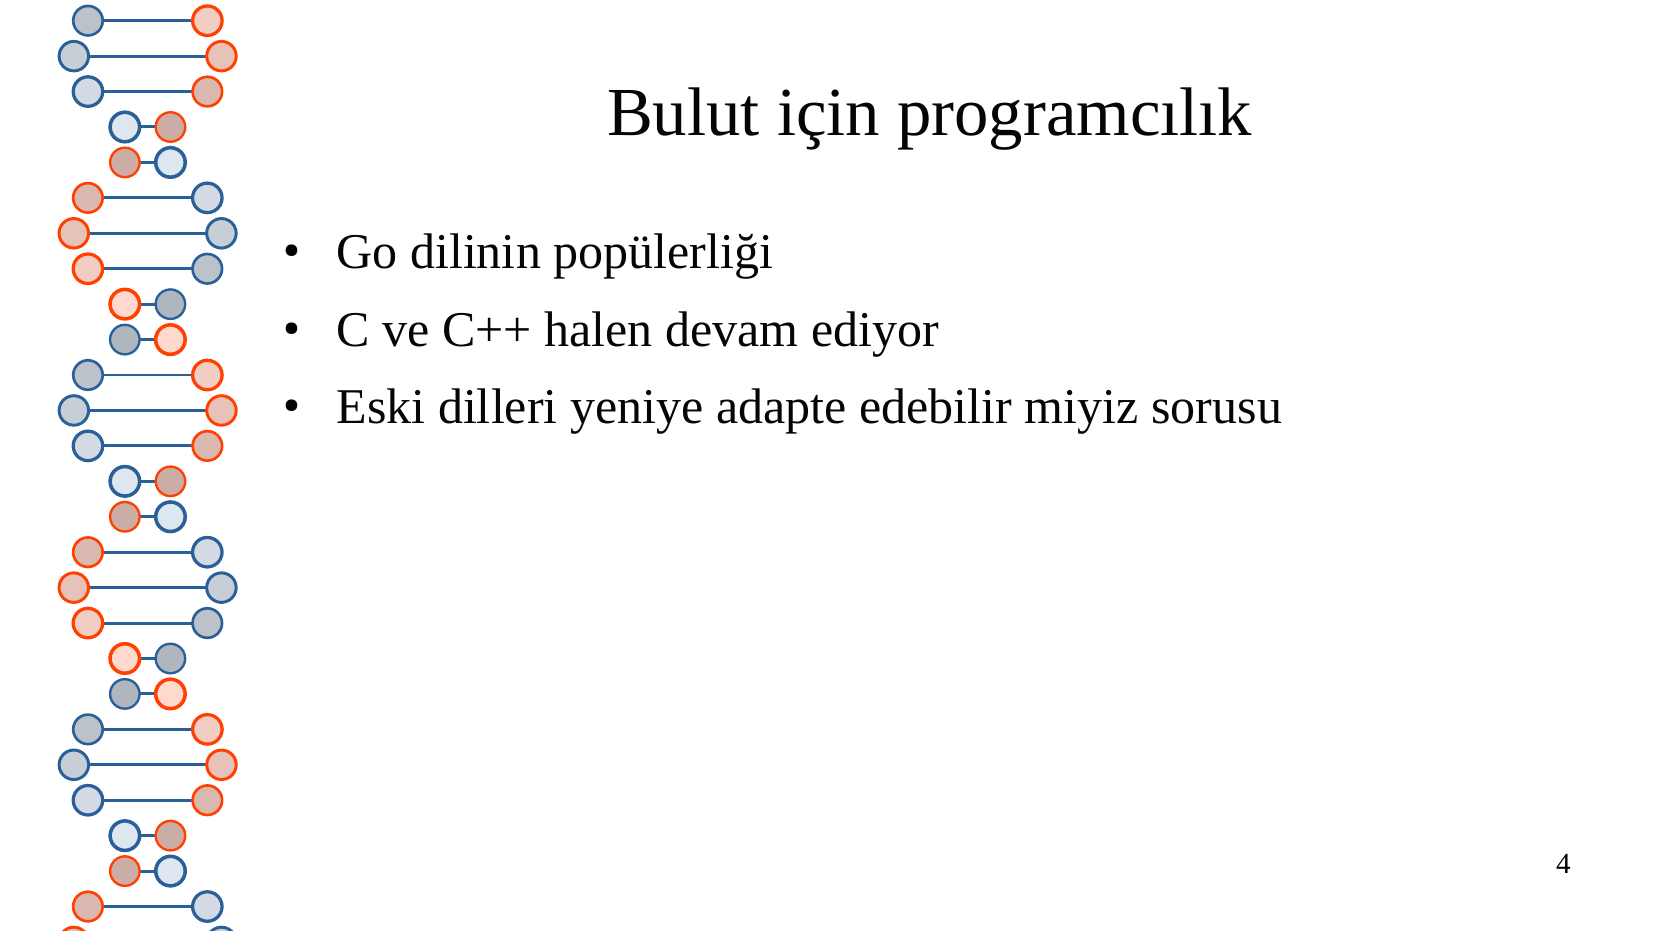

# Bulut için programcılık
Go dilinin popülerliği
C ve C++ halen devam ediyor
Eski dilleri yeniye adapte edebilir miyiz sorusu
4